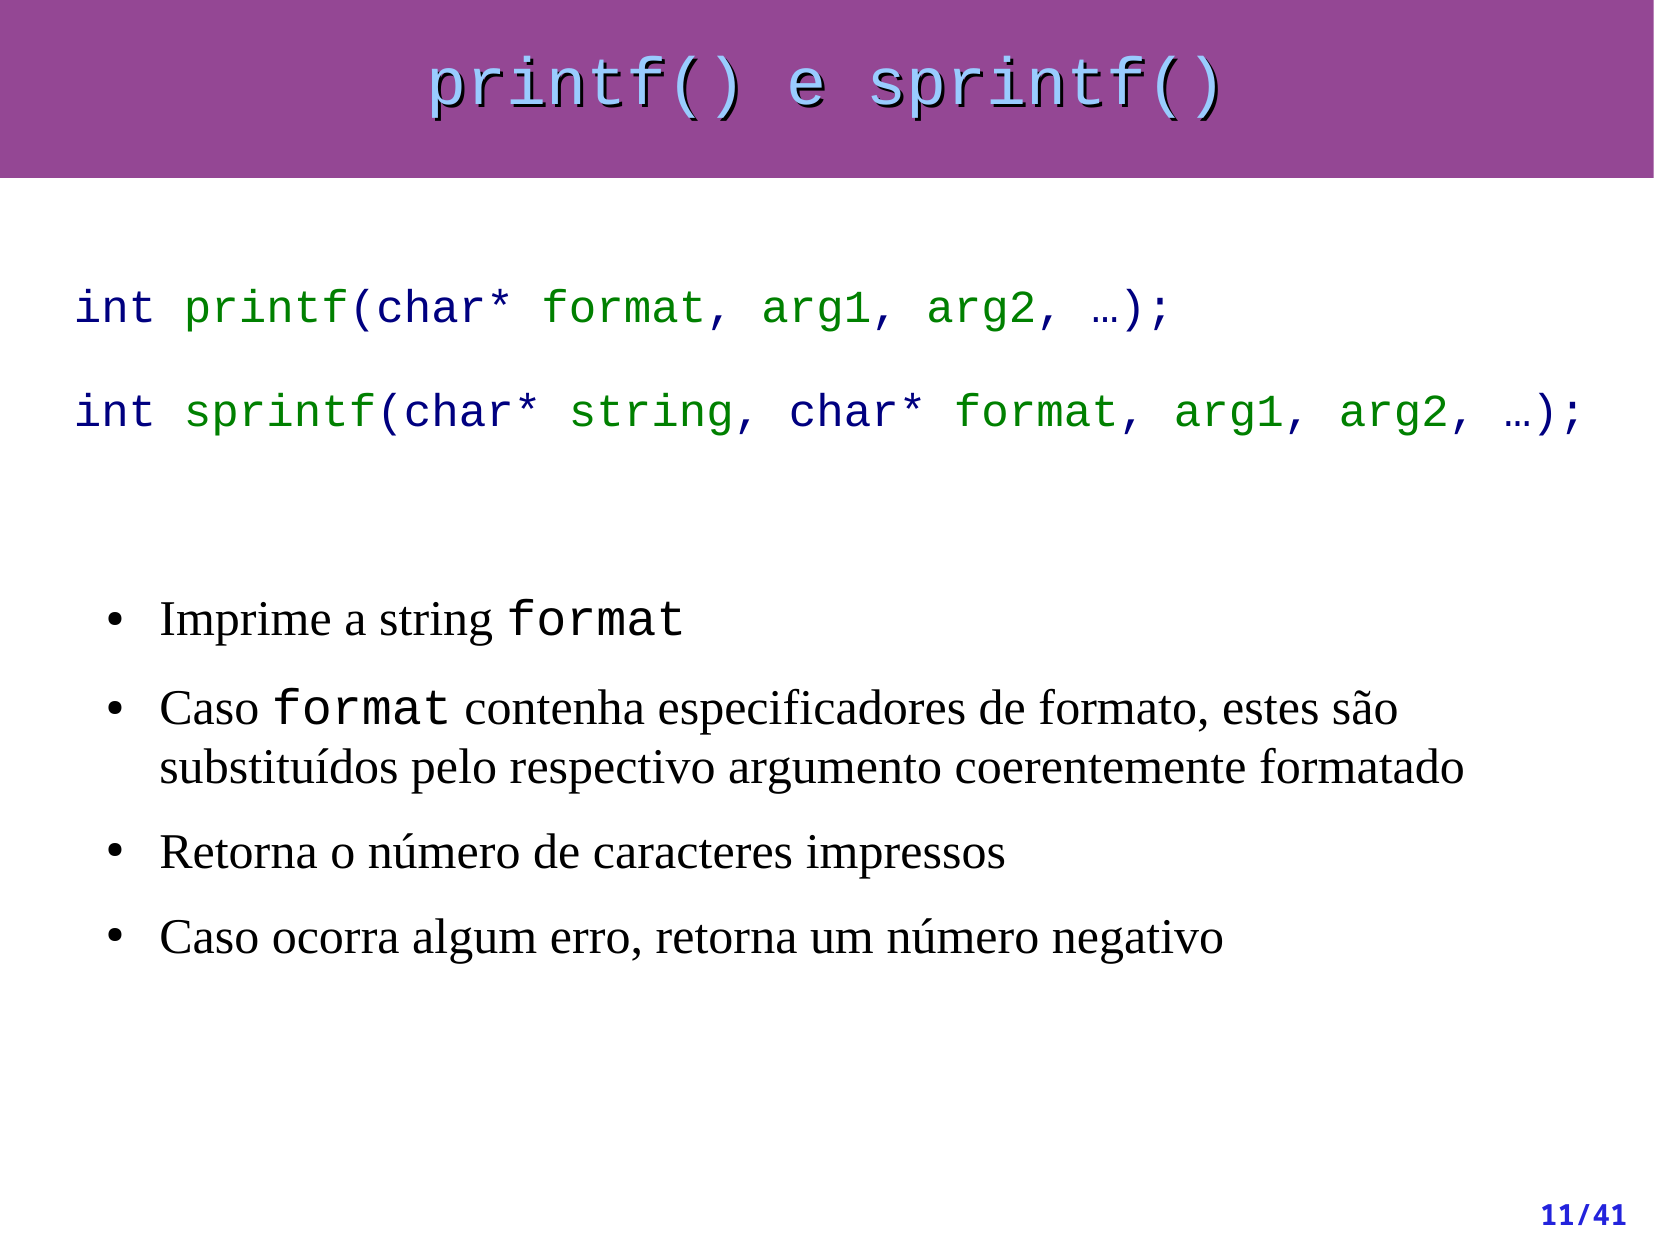

# printf() e sprintf()
int printf(char* format, arg1, arg2, …);
int sprintf(char* string, char* format, arg1, arg2, …);
Imprime a string format
Caso format contenha especificadores de formato, estes são substituídos pelo respectivo argumento coerentemente formatado
Retorna o número de caracteres impressos
Caso ocorra algum erro, retorna um número negativo
11